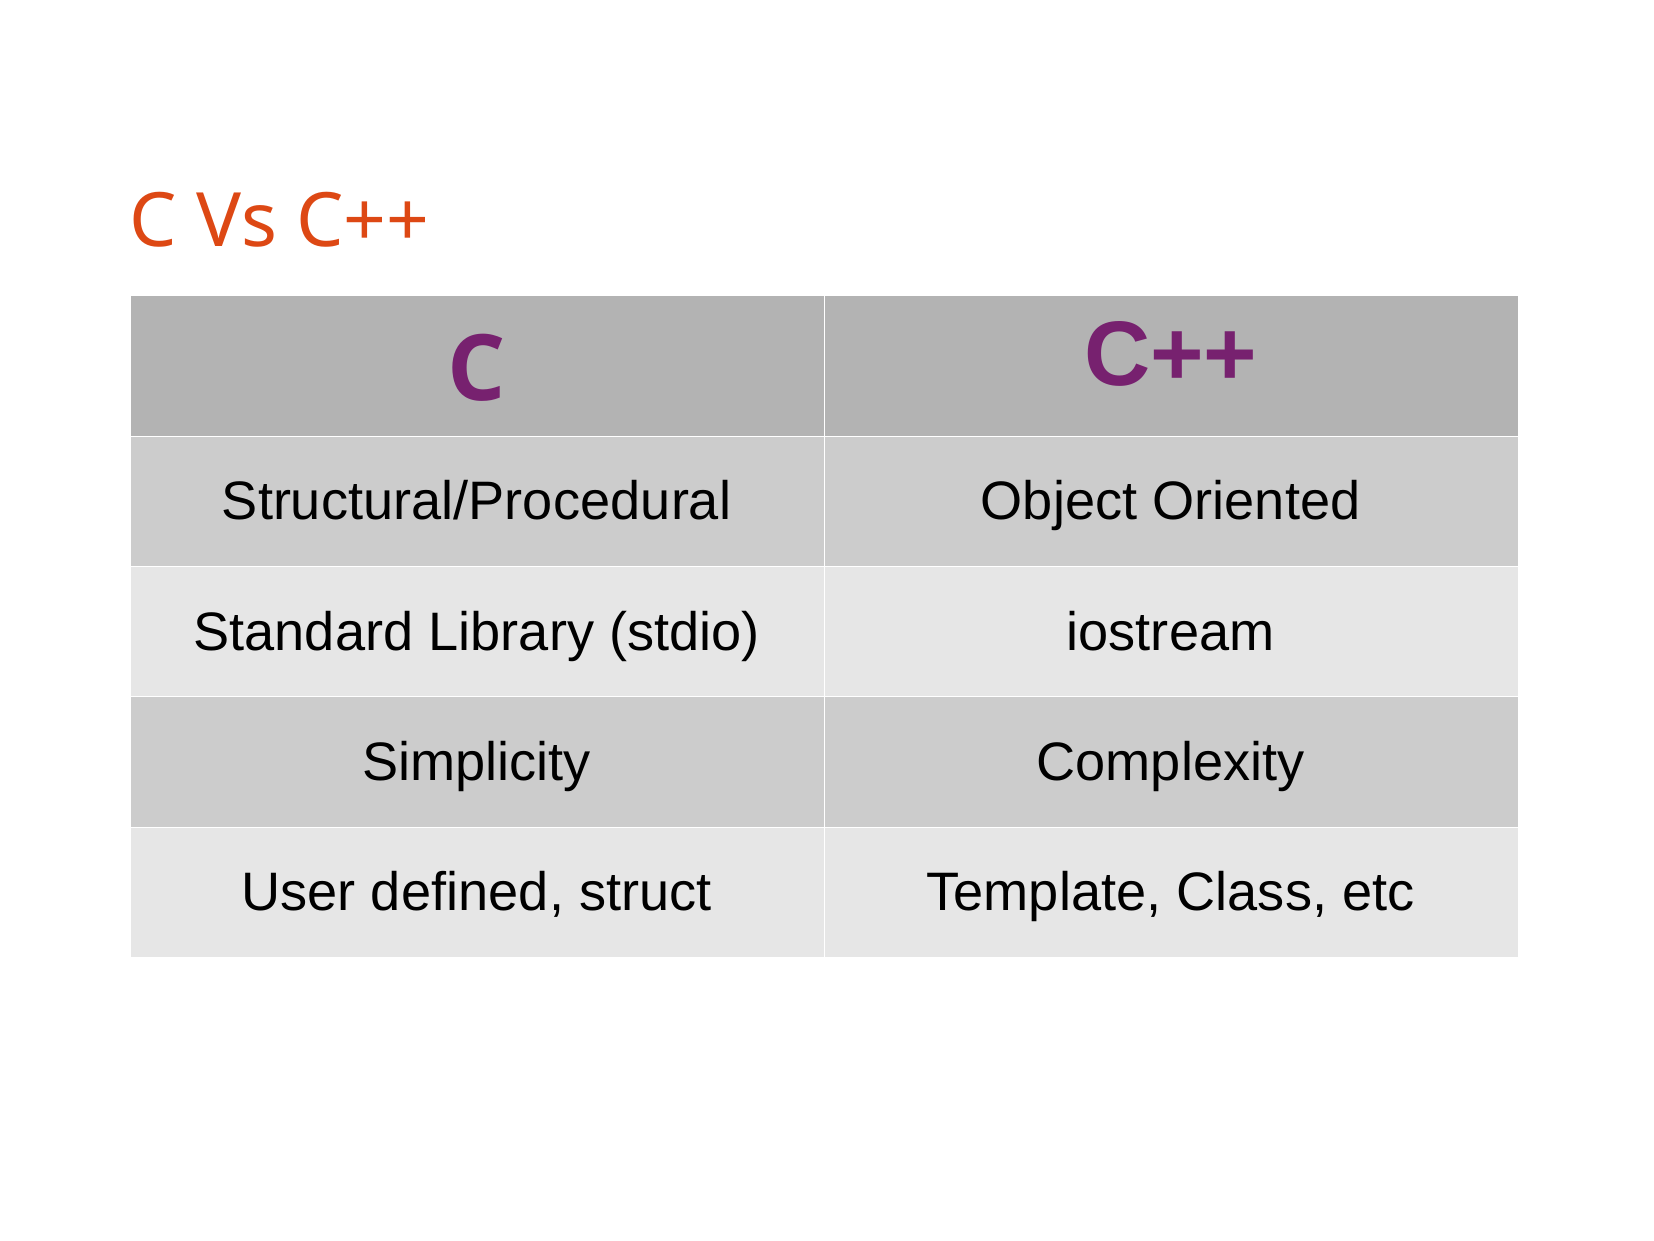

# C Vs C++
| C | C++ |
| --- | --- |
| Structural/Procedural | Object Oriented |
| Standard Library (stdio) | iostream |
| Simplicity | Complexity |
| User defined, struct | Template, Class, etc |